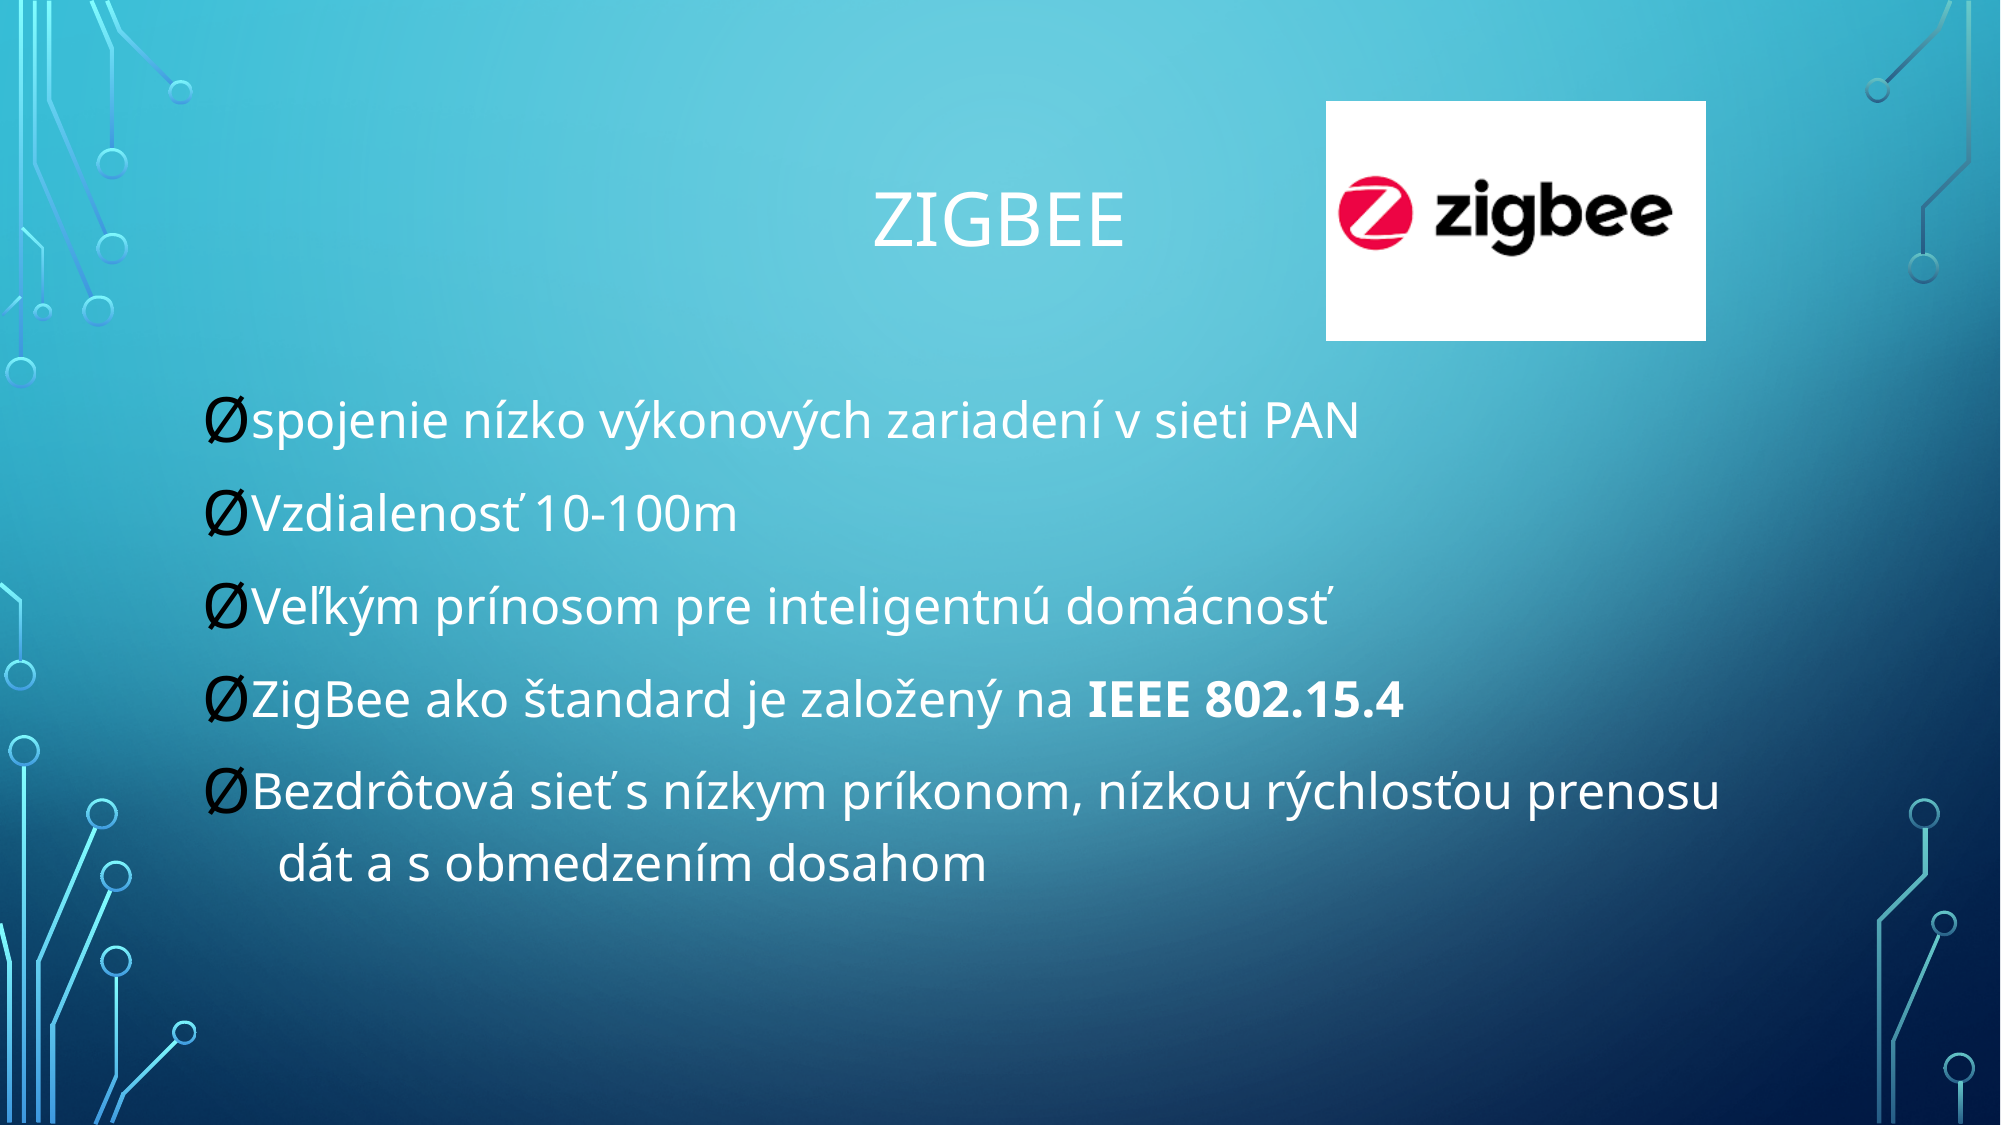

# zigbee
spojenie nízko výkonových zariadení v sieti PAN
Vzdialenosť 10-100m
Veľkým prínosom pre inteligentnú domácnosť
ZigBee ako štandard je založený na IEEE 802.15.4
Bezdrôtová sieť s nízkym príkonom, nízkou rýchlosťou prenosu dát a s obmedzením dosahom